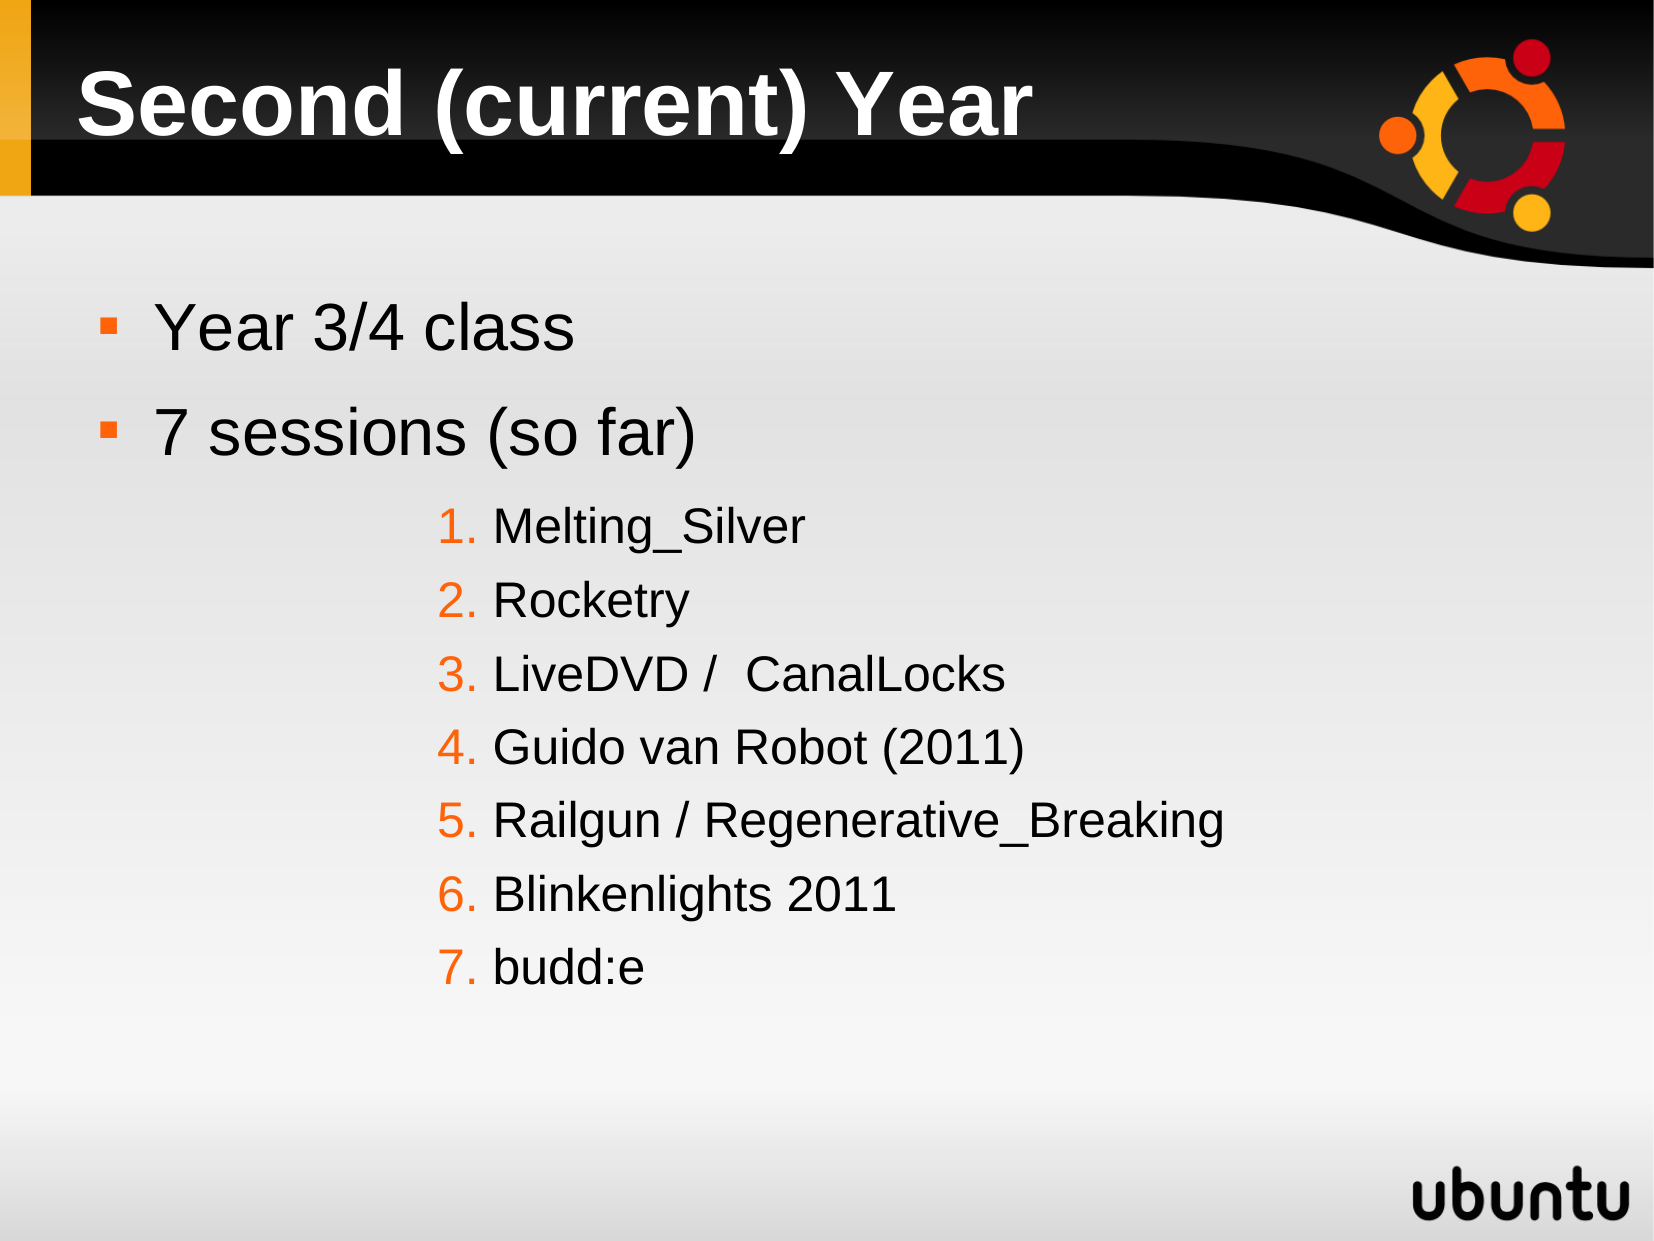

# Second (current) Year
Year 3/4 class
7 sessions (so far)
 Melting_Silver
 Rocketry
 LiveDVD / CanalLocks
 Guido van Robot (2011)
 Railgun / Regenerative_Breaking
 Blinkenlights 2011
 budd:e